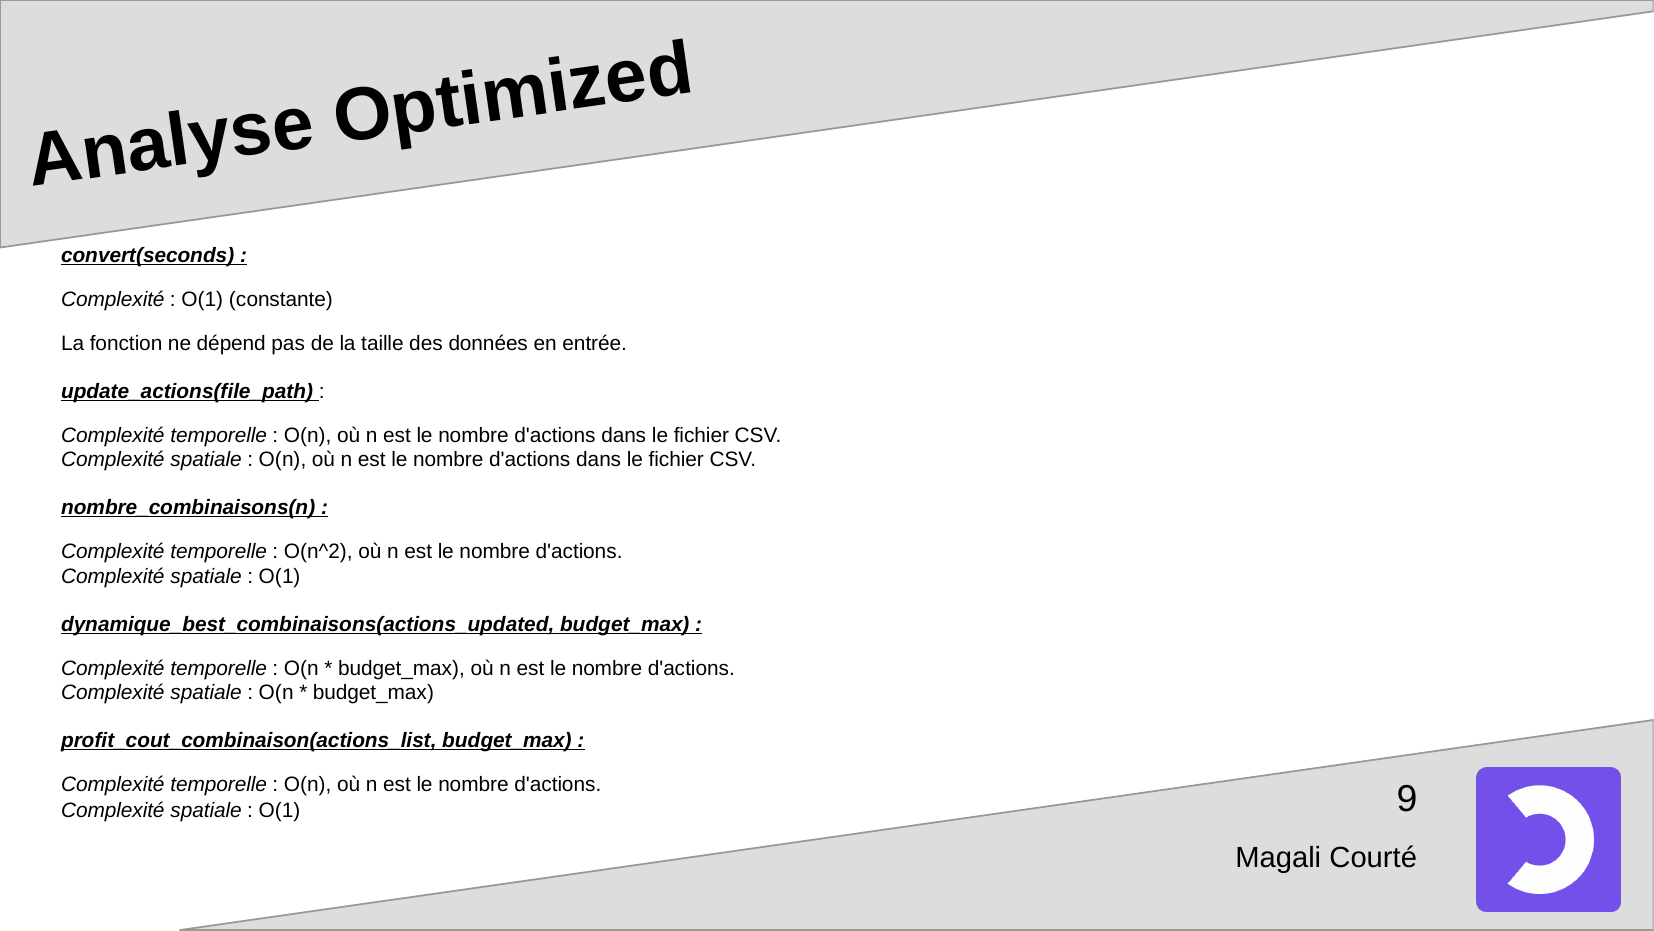

# Analyse Optimized
convert(seconds) :
Complexité : O(1) (constante)
La fonction ne dépend pas de la taille des données en entrée.
update_actions(file_path) :
Complexité temporelle : O(n), où n est le nombre d'actions dans le fichier CSV.
Complexité spatiale : O(n), où n est le nombre d'actions dans le fichier CSV.
nombre_combinaisons(n) :
Complexité temporelle : O(n^2), où n est le nombre d'actions.
Complexité spatiale : O(1)
dynamique_best_combinaisons(actions_updated, budget_max) :
Complexité temporelle : O(n * budget_max), où n est le nombre d'actions.
Complexité spatiale : O(n * budget_max)
profit_cout_combinaison(actions_list, budget_max) :
Complexité temporelle : O(n), où n est le nombre d'actions.
Complexité spatiale : O(1)
9